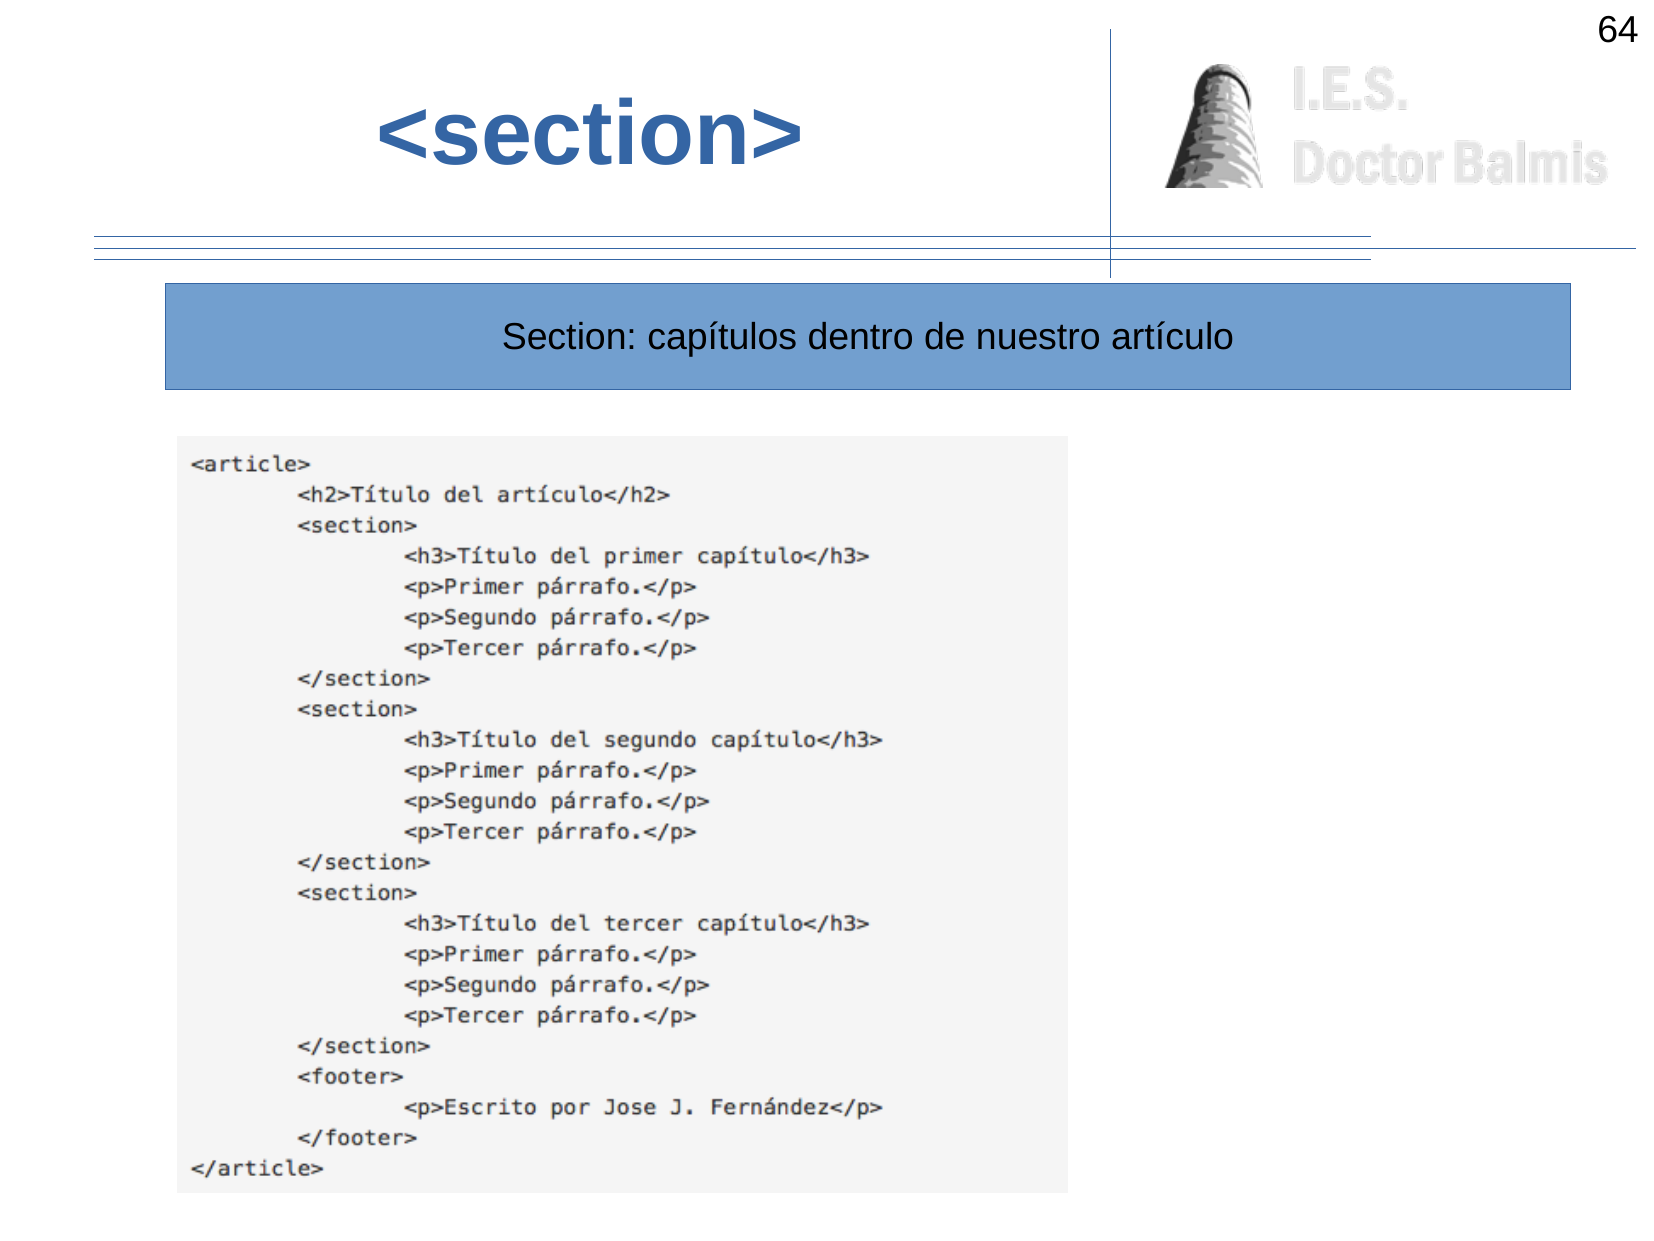

# <section>
Section: capítulos dentro de nuestro artículo